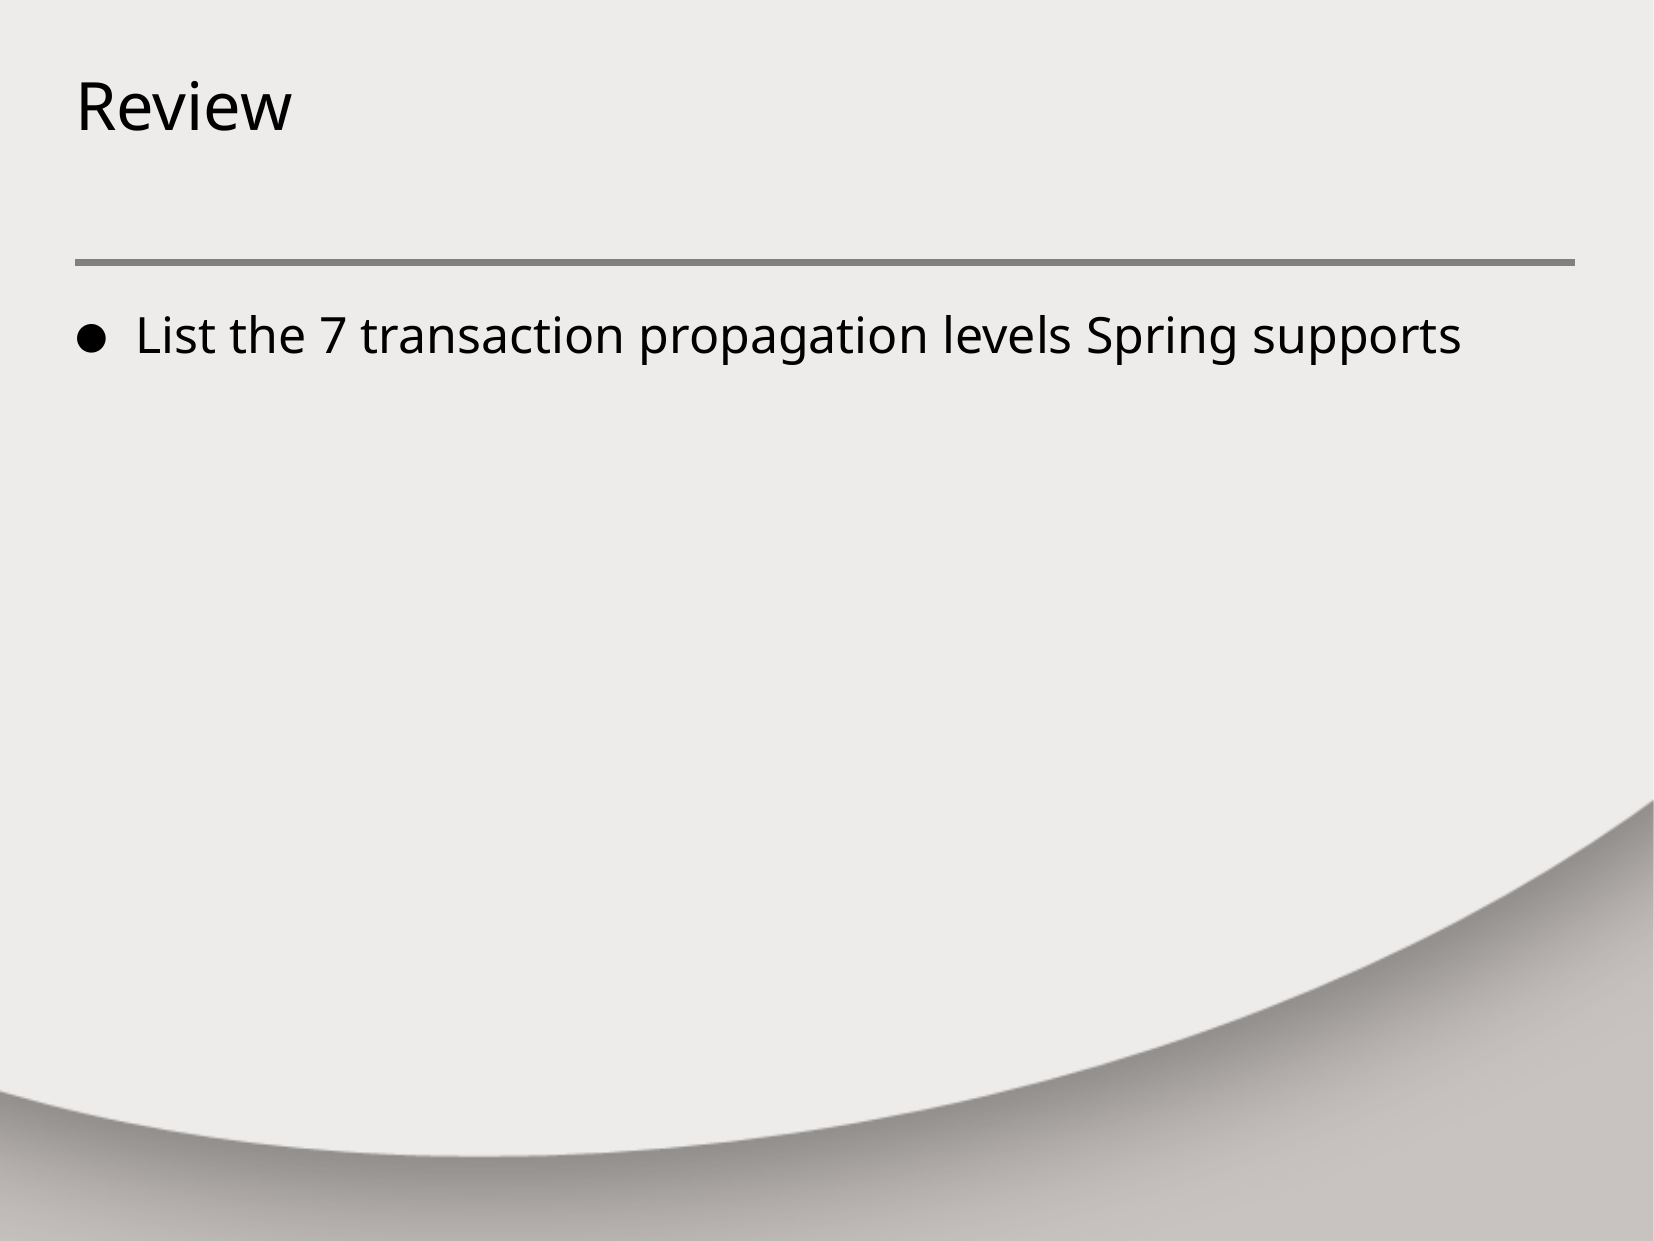

# Review
List the 7 transaction propagation levels Spring supports